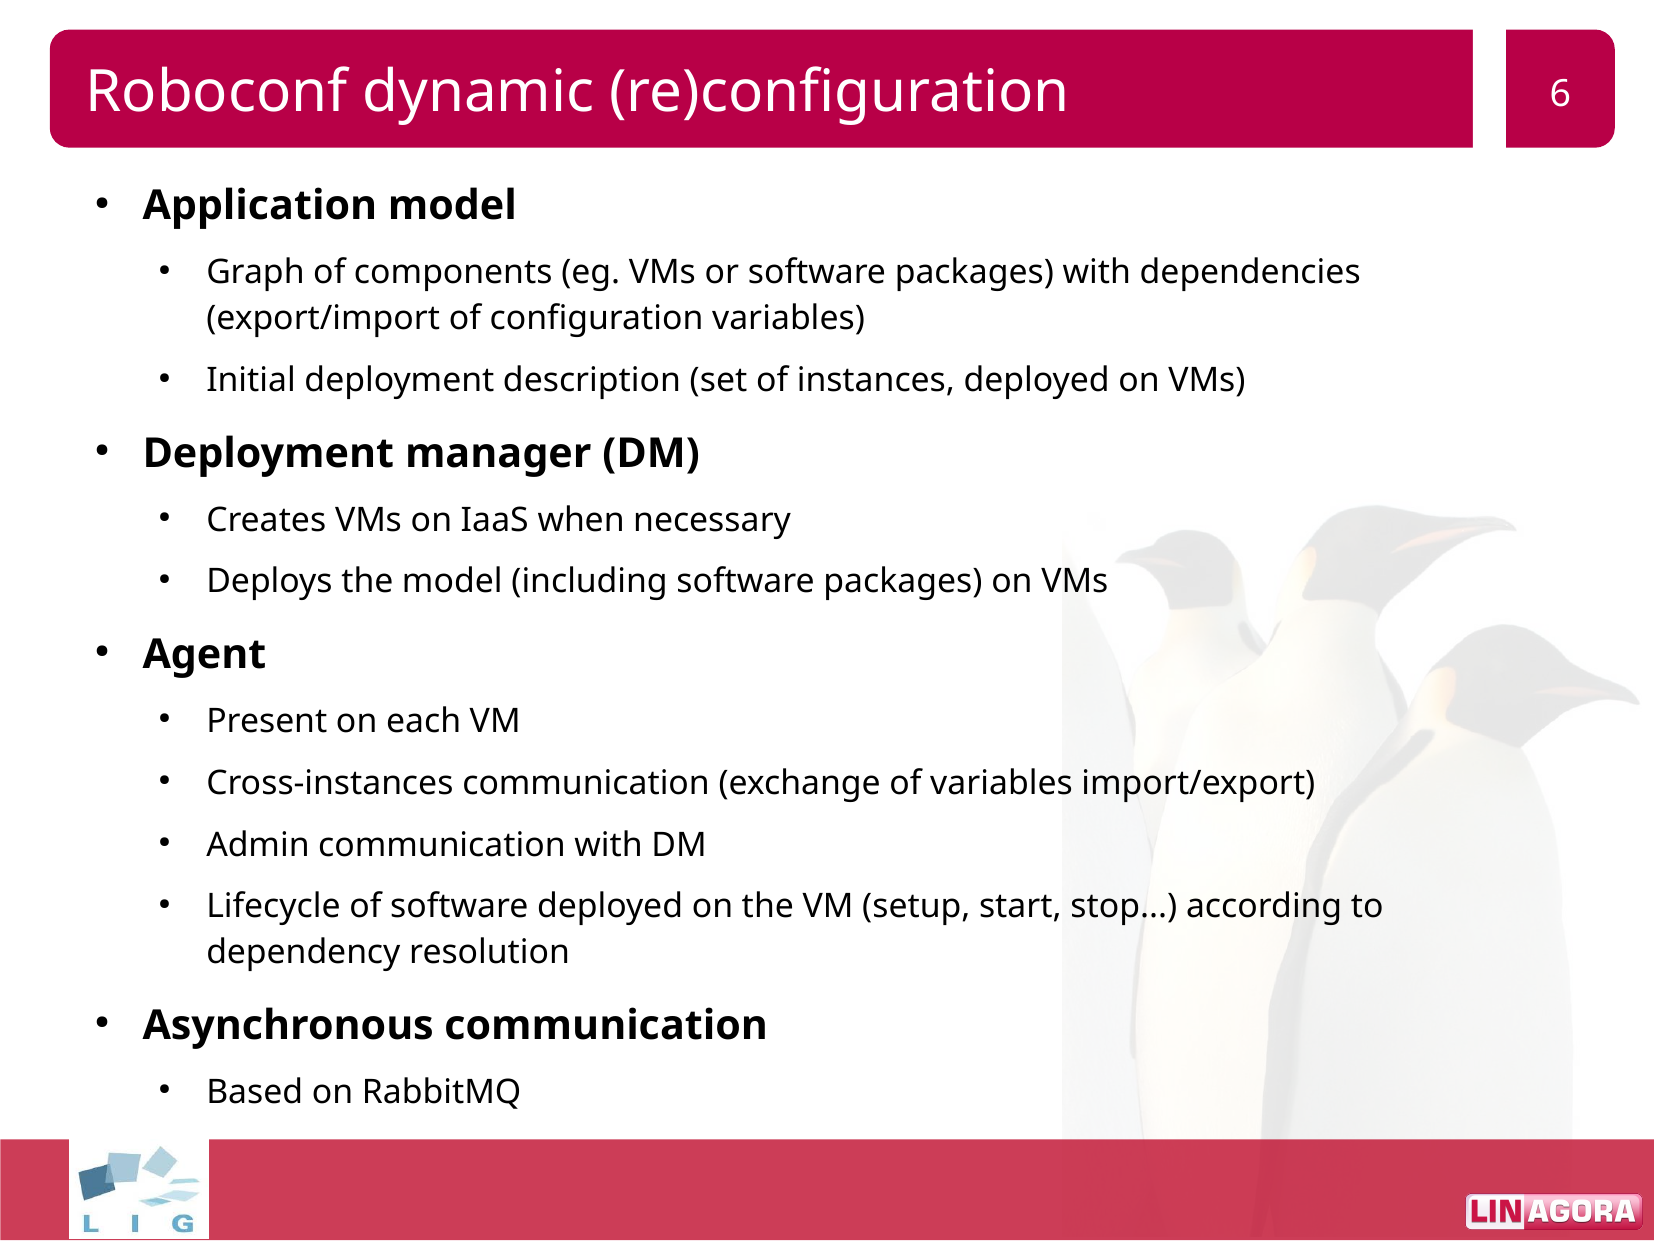

# Roboconf dynamic (re)configuration
Application model
Graph of components (eg. VMs or software packages) with dependencies (export/import of configuration variables)
Initial deployment description (set of instances, deployed on VMs)
Deployment manager (DM)
Creates VMs on IaaS when necessary
Deploys the model (including software packages) on VMs
Agent
Present on each VM
Cross-instances communication (exchange of variables import/export)
Admin communication with DM
Lifecycle of software deployed on the VM (setup, start, stop...) according to dependency resolution
Asynchronous communication
Based on RabbitMQ